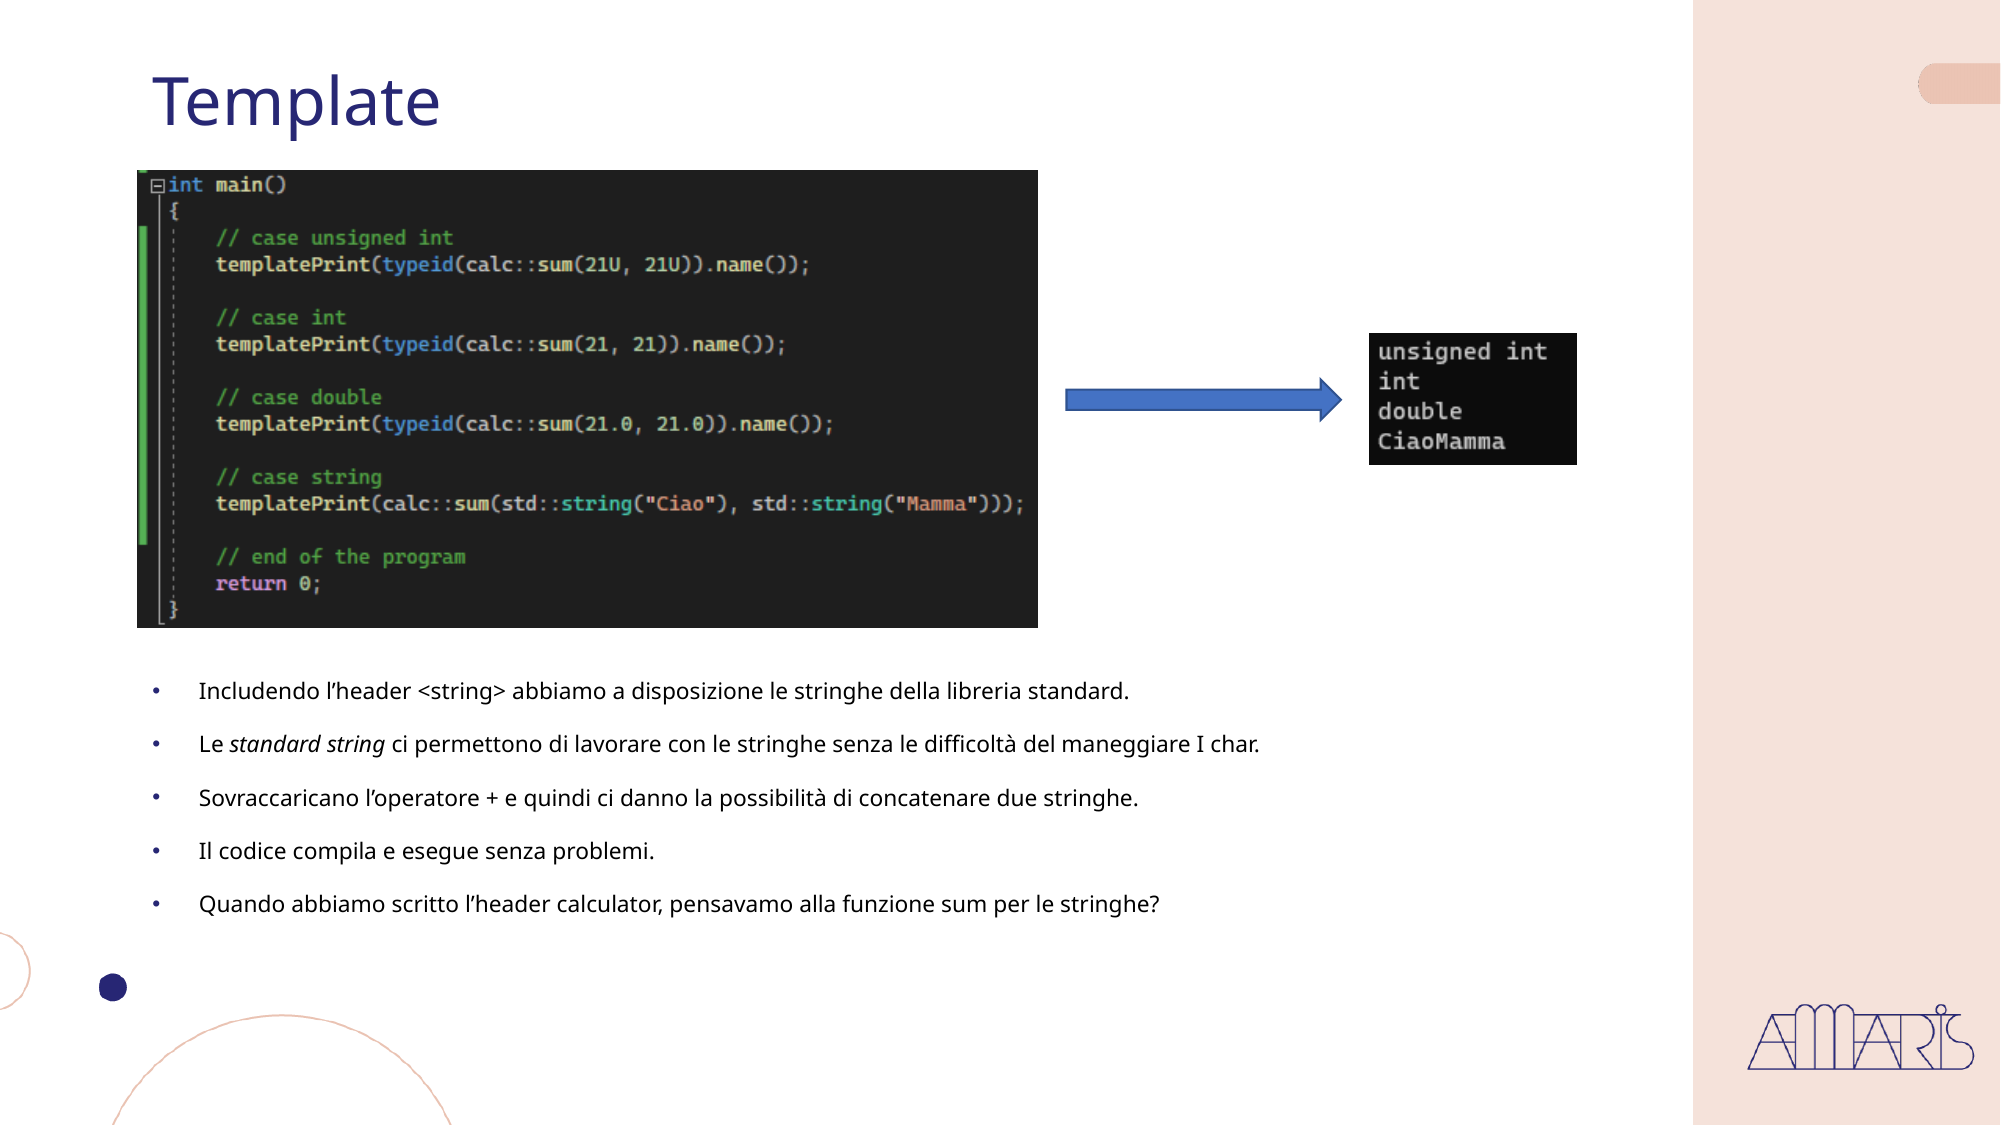

# Template
Includendo l’header <string> abbiamo a disposizione le stringhe della libreria standard.
Le standard string ci permettono di lavorare con le stringhe senza le difficoltà del maneggiare I char.
Sovraccaricano l’operatore + e quindi ci danno la possibilità di concatenare due stringhe.
Il codice compila e esegue senza problemi.
Quando abbiamo scritto l’header calculator, pensavamo alla funzione sum per le stringhe?